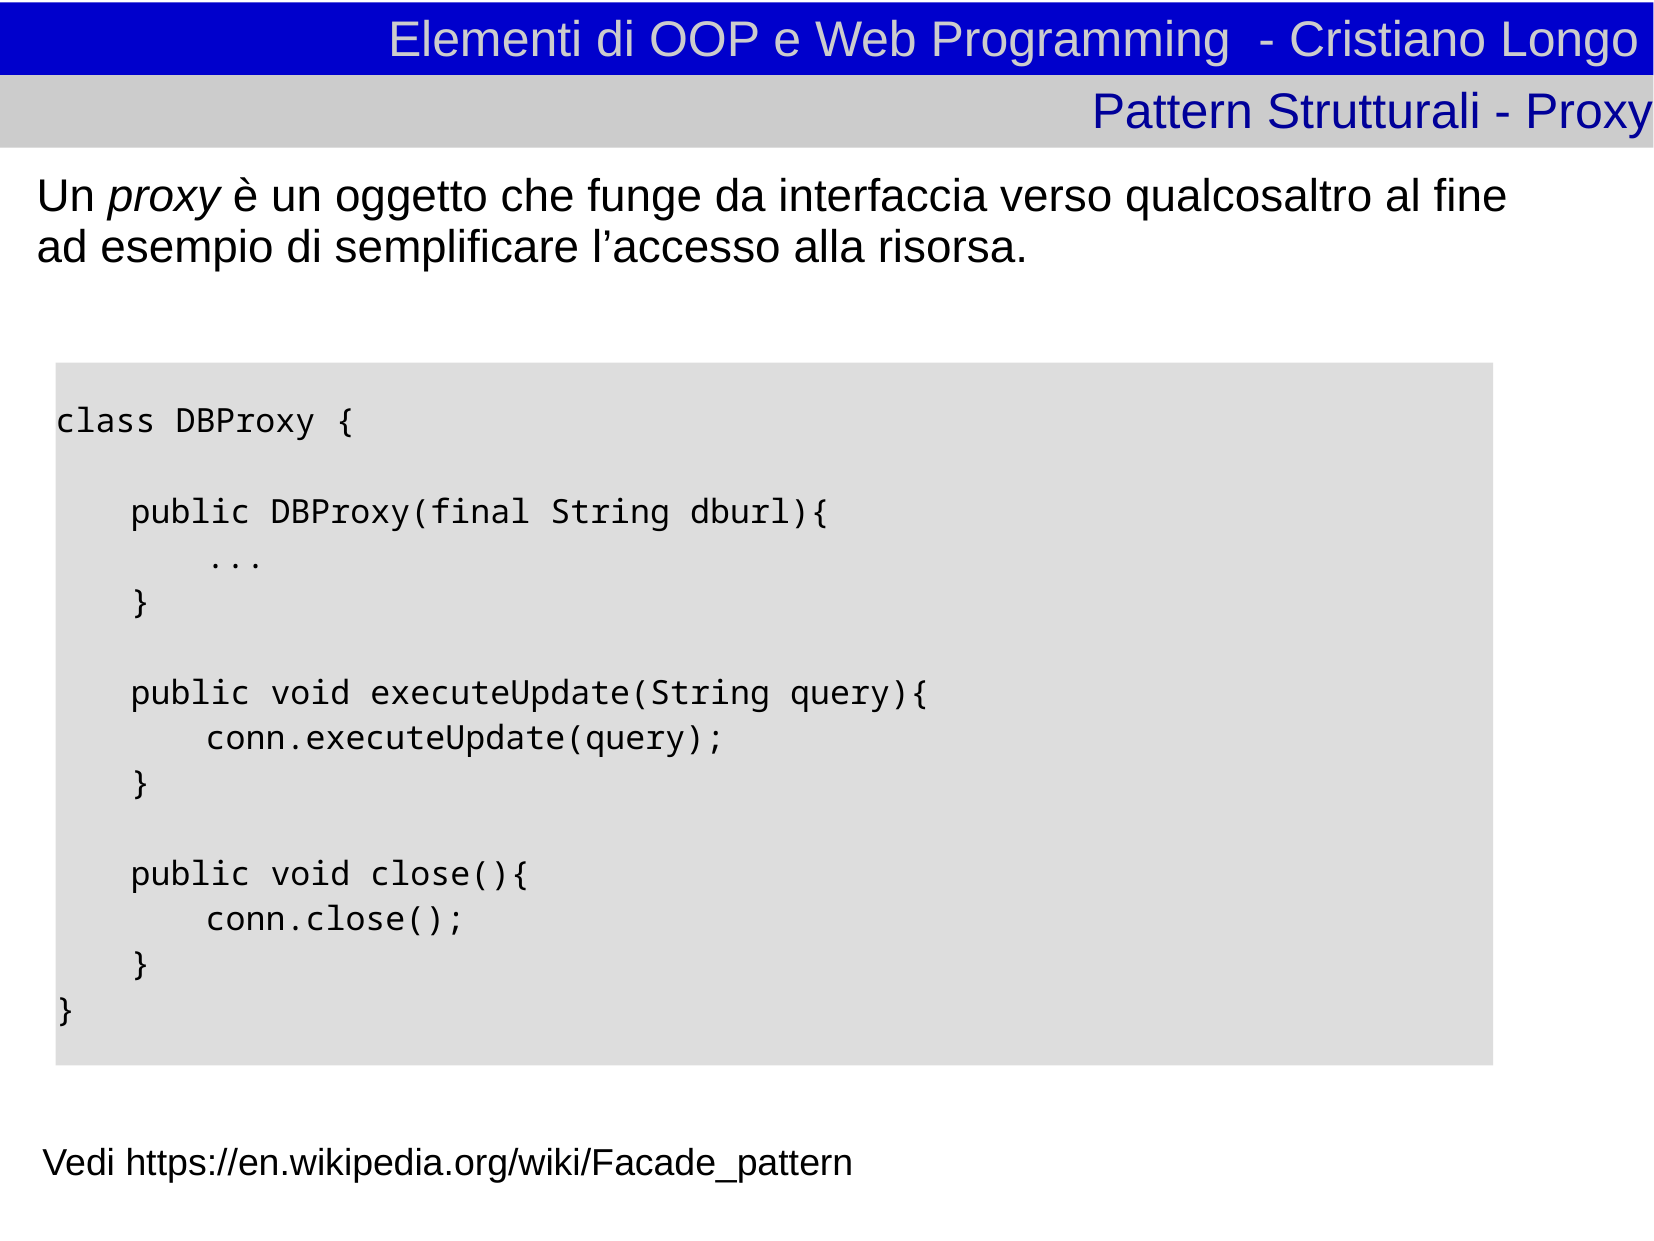

# Elementi di OOP e Web Programming - Cristiano Longo
Pattern Strutturali - Proxy
Un proxy è un oggetto che funge da interfaccia verso qualcosaltro al fine ad esempio di semplificare l’accesso alla risorsa.
class DBProxy {
	public DBProxy(final String dburl){
		...
	}
	public void executeUpdate(String query){
		conn.executeUpdate(query);
	}
	public void close(){
		conn.close();
	}
}
| Utente | Cane |
| --- | --- |
| alice | fuffy |
| charlie | doggy |
| charlie | pluto |
| bob | fuffy |
Vedi https://en.wikipedia.org/wiki/Facade_pattern